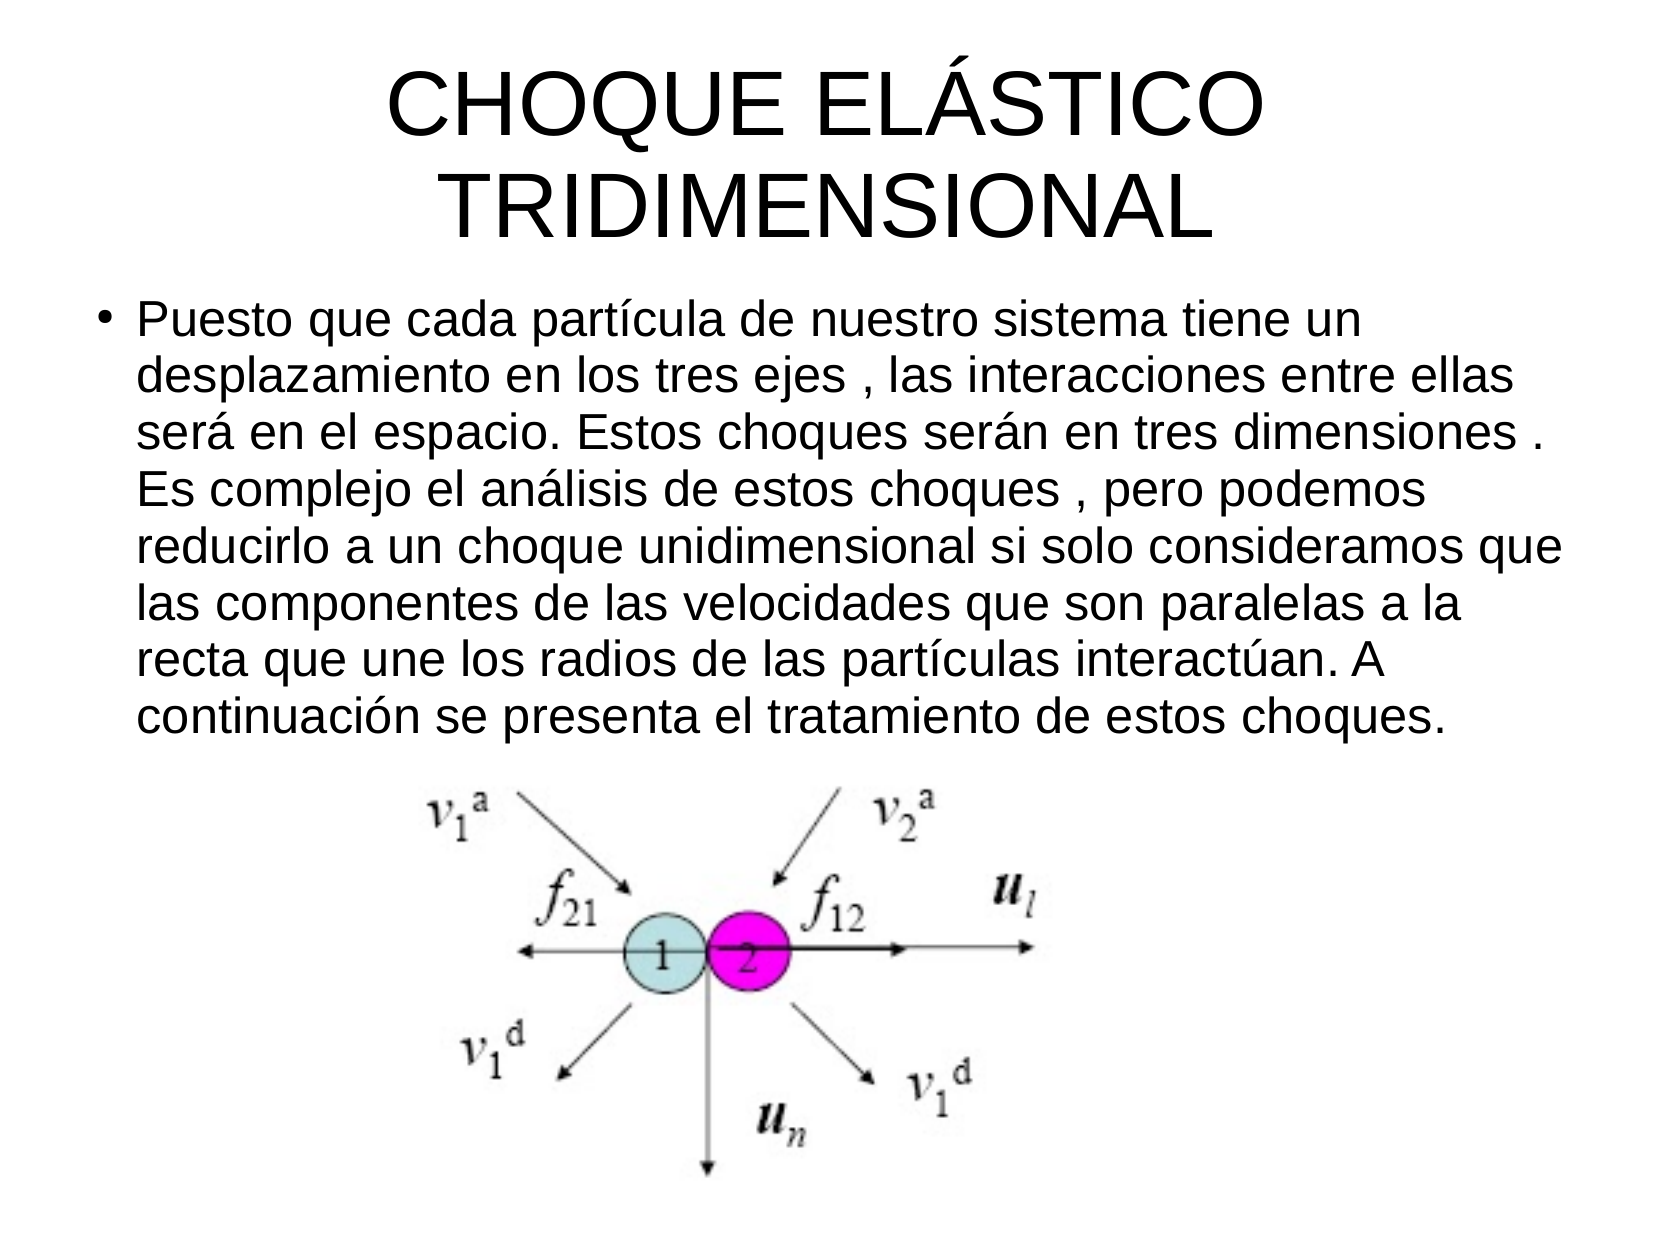

# CHOQUE ELÁSTICO TRIDIMENSIONAL
Puesto que cada partícula de nuestro sistema tiene un desplazamiento en los tres ejes , las interacciones entre ellas será en el espacio. Estos choques serán en tres dimensiones . Es complejo el análisis de estos choques , pero podemos reducirlo a un choque unidimensional si solo consideramos que las componentes de las velocidades que son paralelas a la recta que une los radios de las partículas interactúan. A continuación se presenta el tratamiento de estos choques.